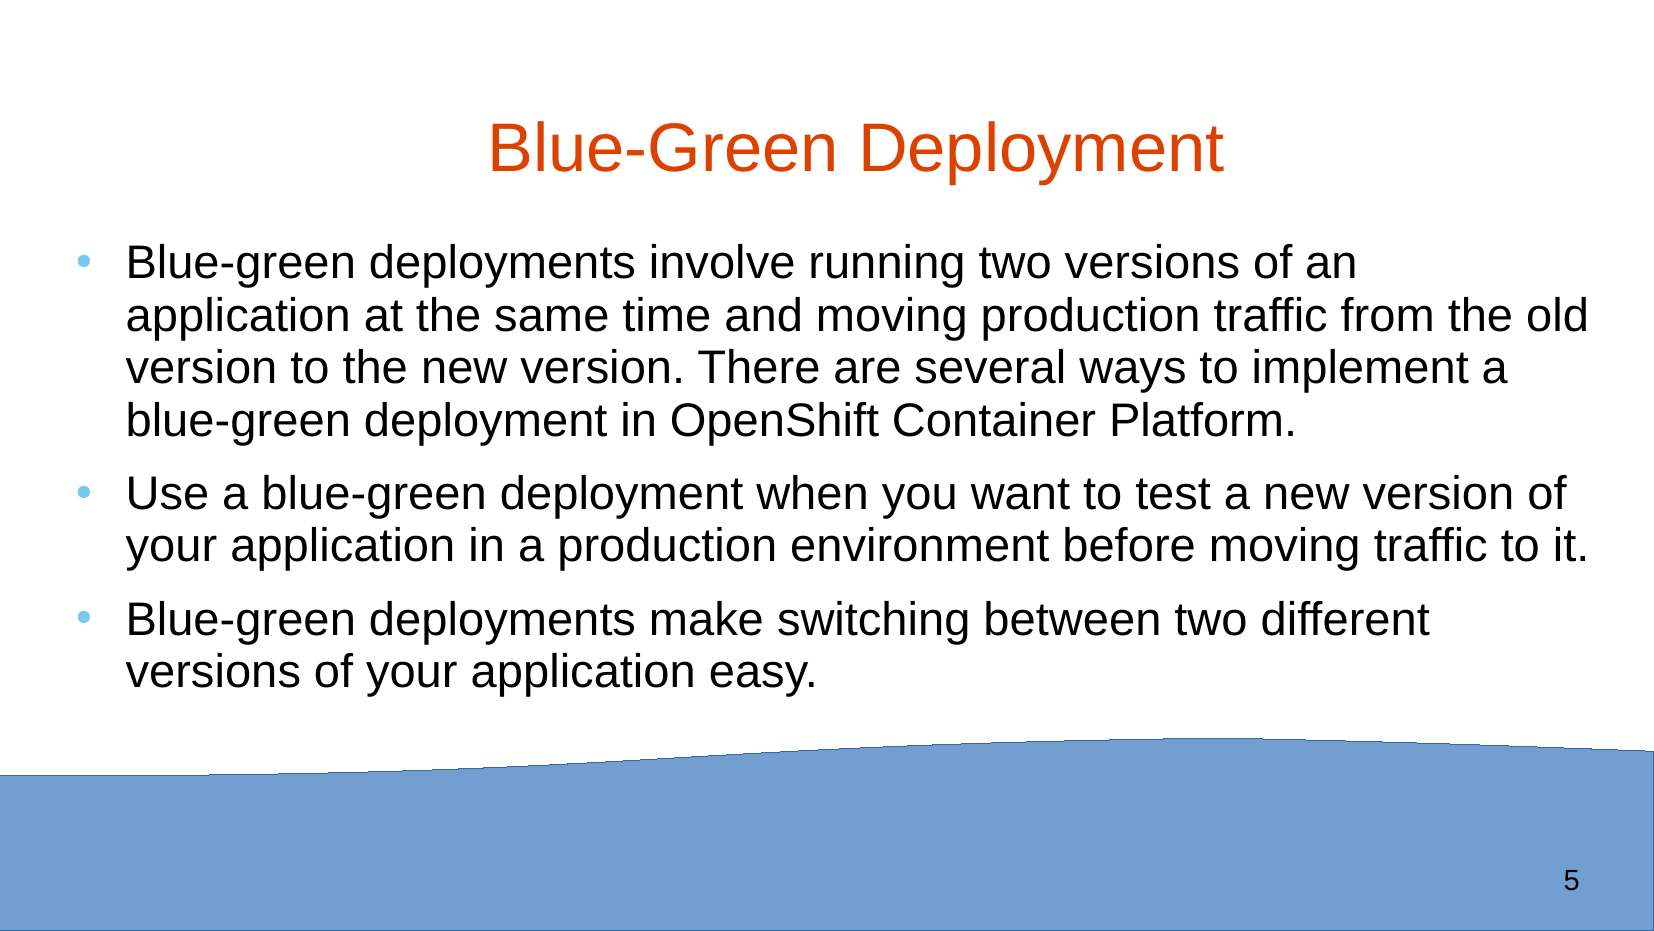

# Blue-Green Deployment
Blue-green deployments involve running two versions of an application at the same time and moving production traffic from the old version to the new version. There are several ways to implement a blue-green deployment in OpenShift Container Platform.
Use a blue-green deployment when you want to test a new version of your application in a production environment before moving traffic to it.
Blue-green deployments make switching between two different versions of your application easy.